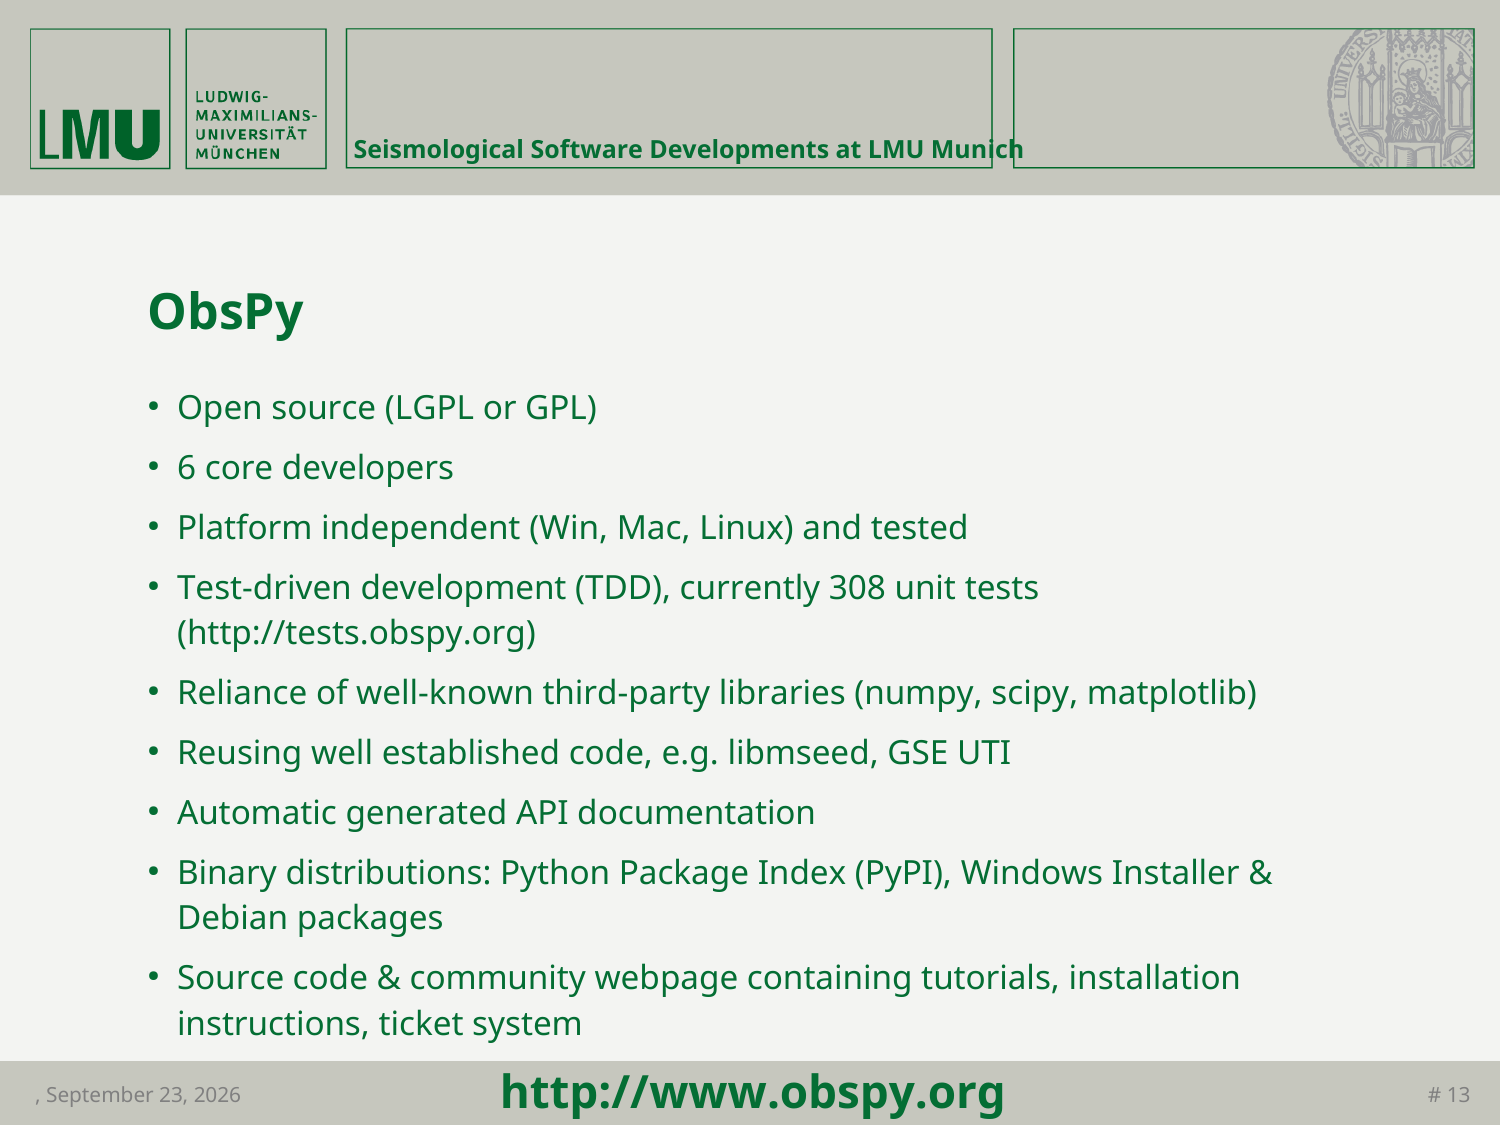

# ObsPy
Open source (LGPL or GPL)
6 core developers
Platform independent (Win, Mac, Linux) and tested
Test-driven development (TDD), currently 308 unit tests (http://tests.obspy.org)
Reliance of well-known third-party libraries (numpy, scipy, matplotlib)
Reusing well established code, e.g. libmseed, GSE UTI
Automatic generated API documentation
Binary distributions: Python Package Index (PyPI), Windows Installer & Debian packages
Source code & community webpage containing tutorials, installation instructions, ticket system
http://www.obspy.org
13